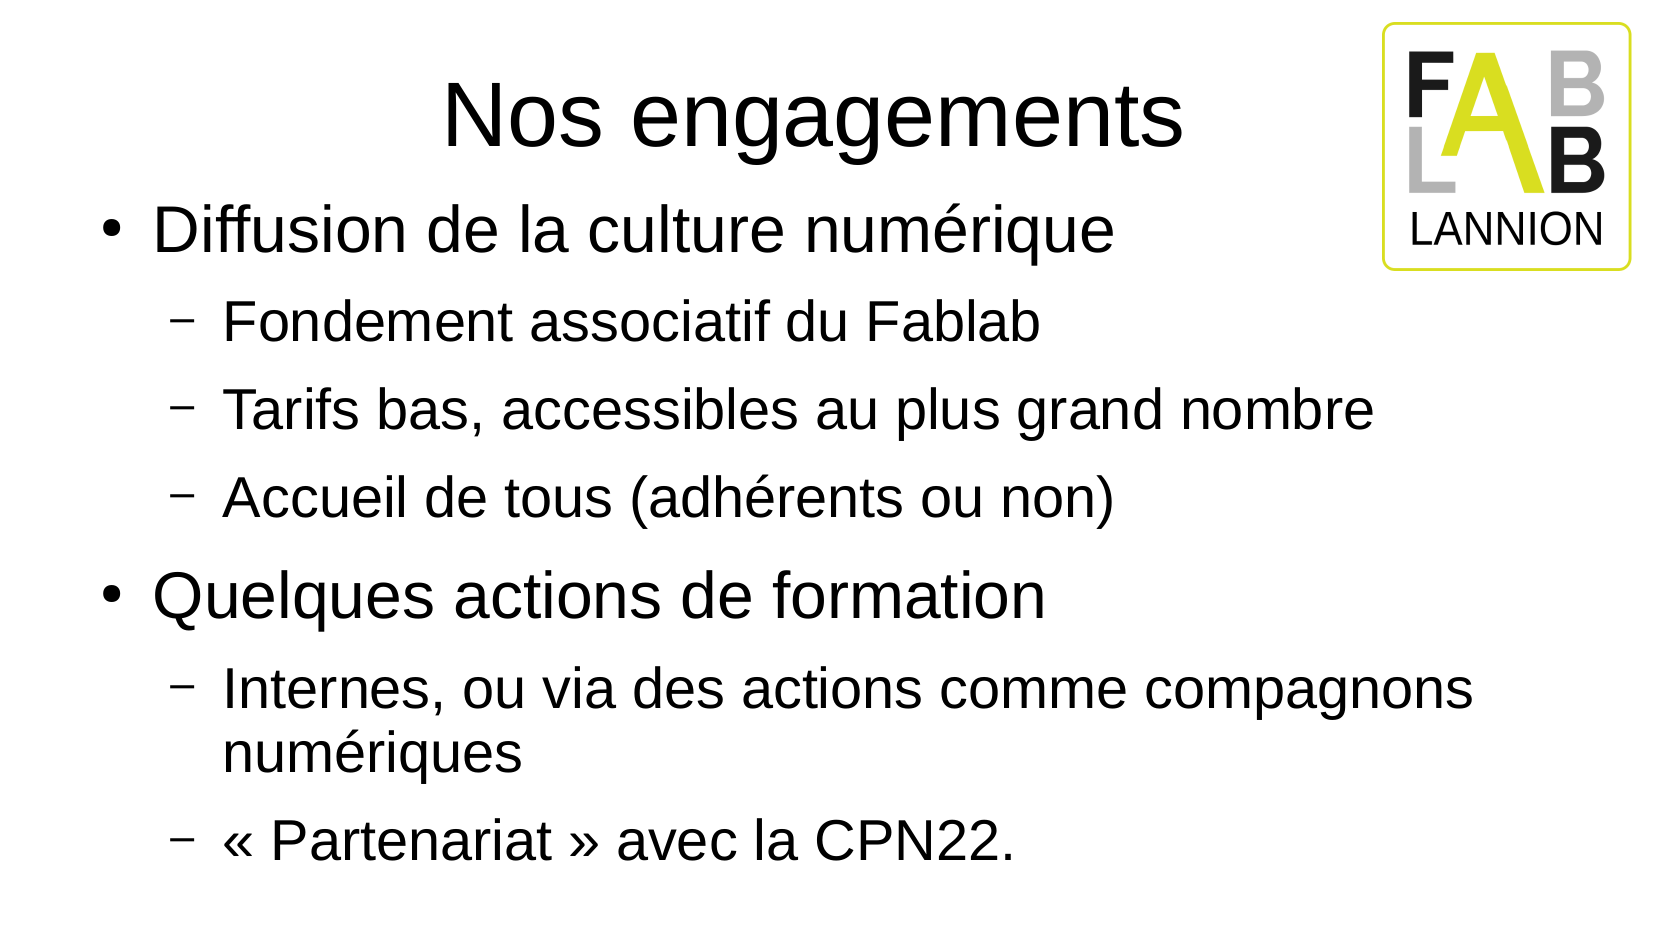

# Nos engagements
Diffusion de la culture numérique
Fondement associatif du Fablab
Tarifs bas, accessibles au plus grand nombre
Accueil de tous (adhérents ou non)
Quelques actions de formation
Internes, ou via des actions comme compagnons numériques
« Partenariat » avec la CPN22.